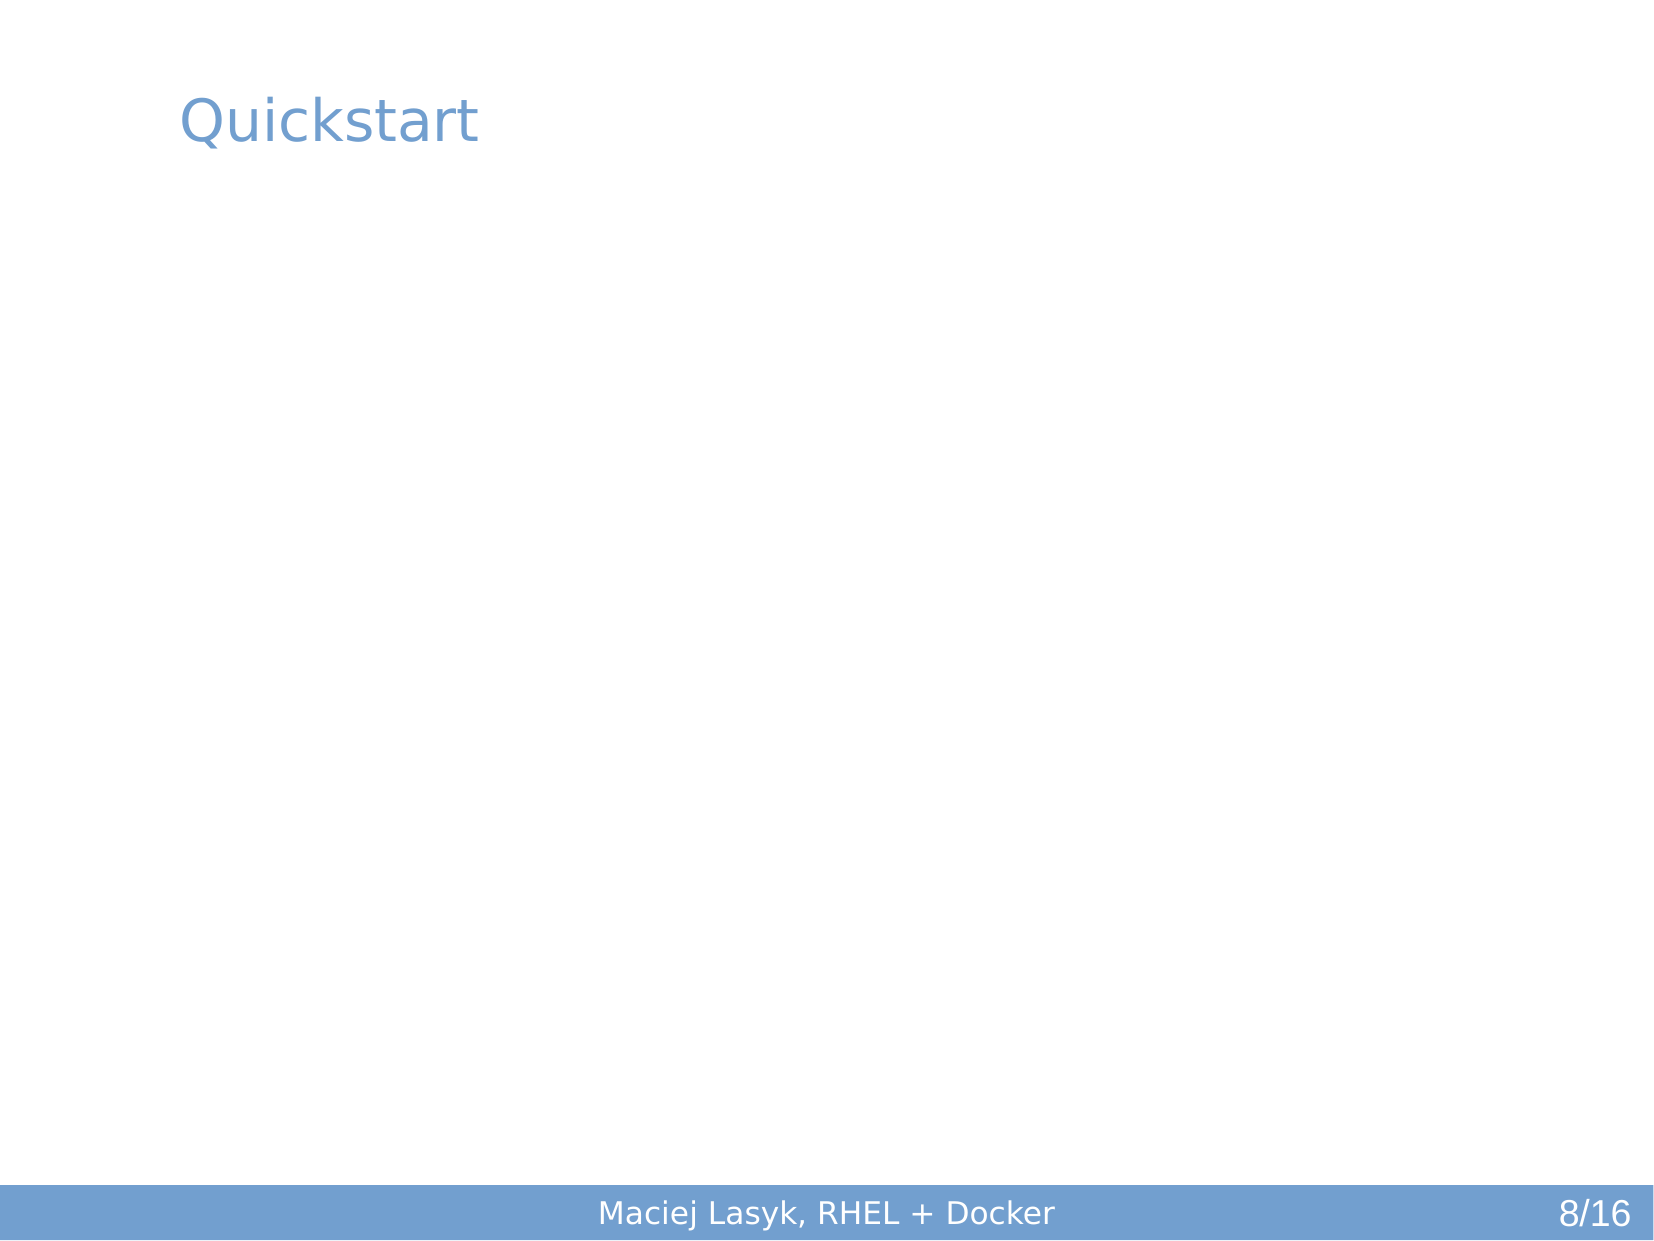

Quickstart
 8/16
Maciej Lasyk, RHEL + Docker